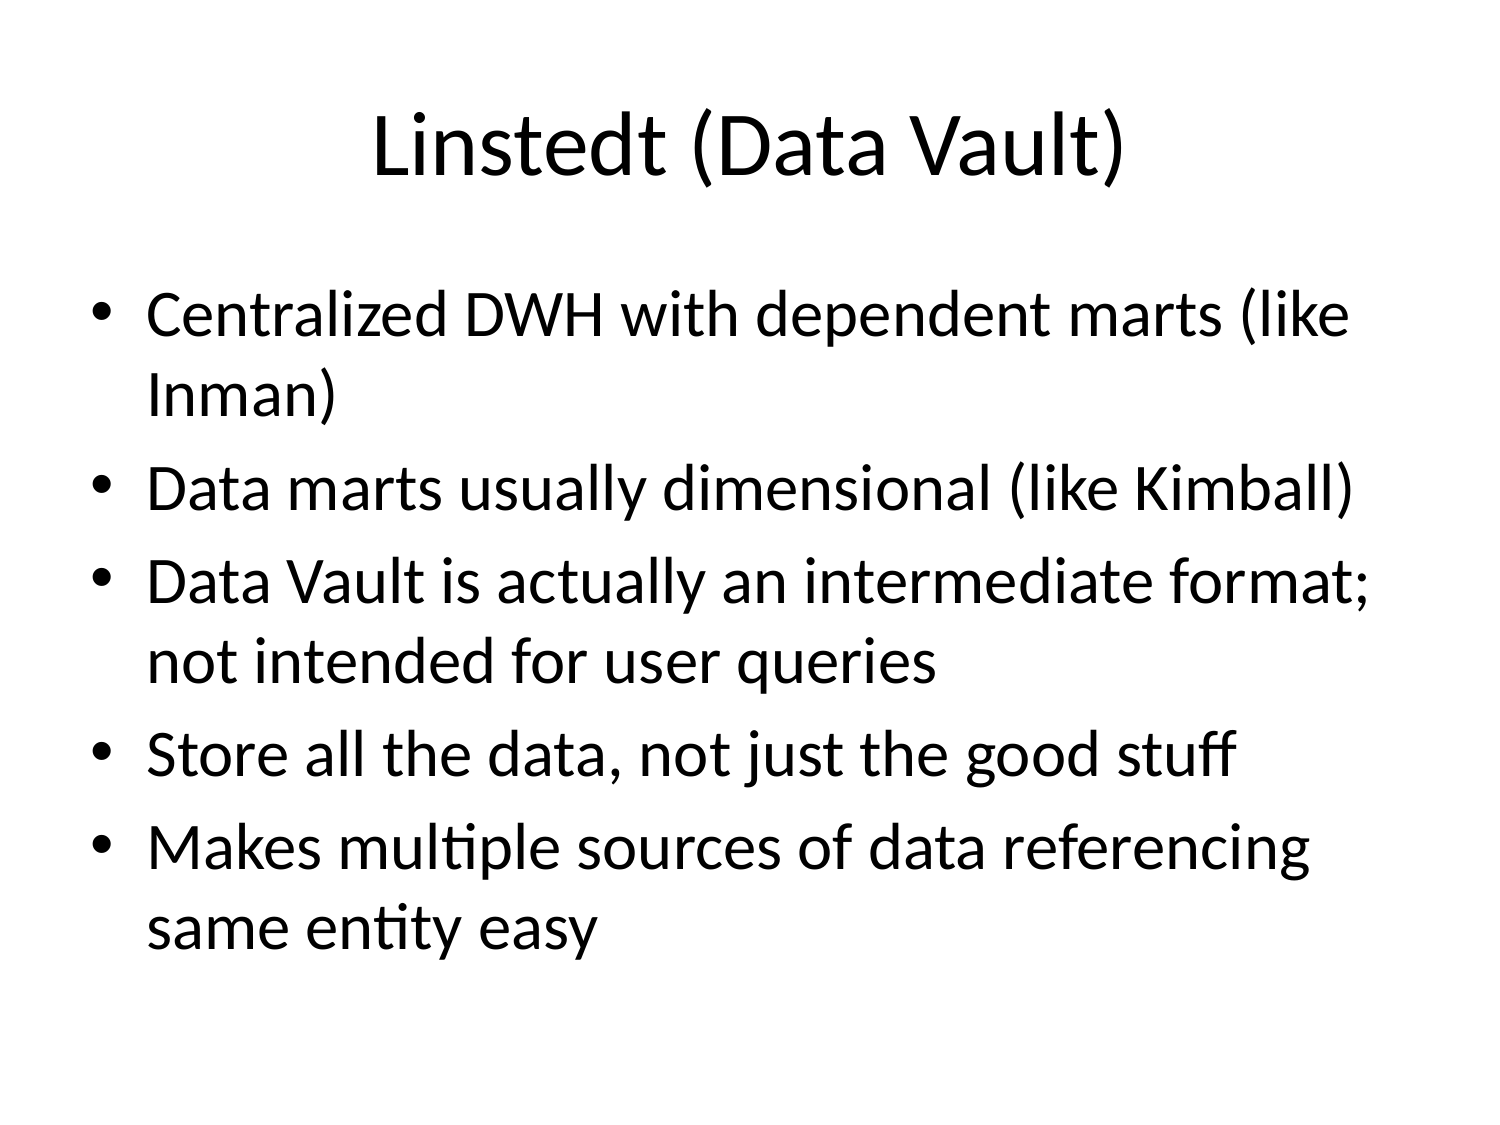

# Linstedt (Data Vault)
Centralized DWH with dependent marts (like Inman)
Data marts usually dimensional (like Kimball)
Data Vault is actually an intermediate format; not intended for user queries
Store all the data, not just the good stuff
Makes multiple sources of data referencing same entity easy